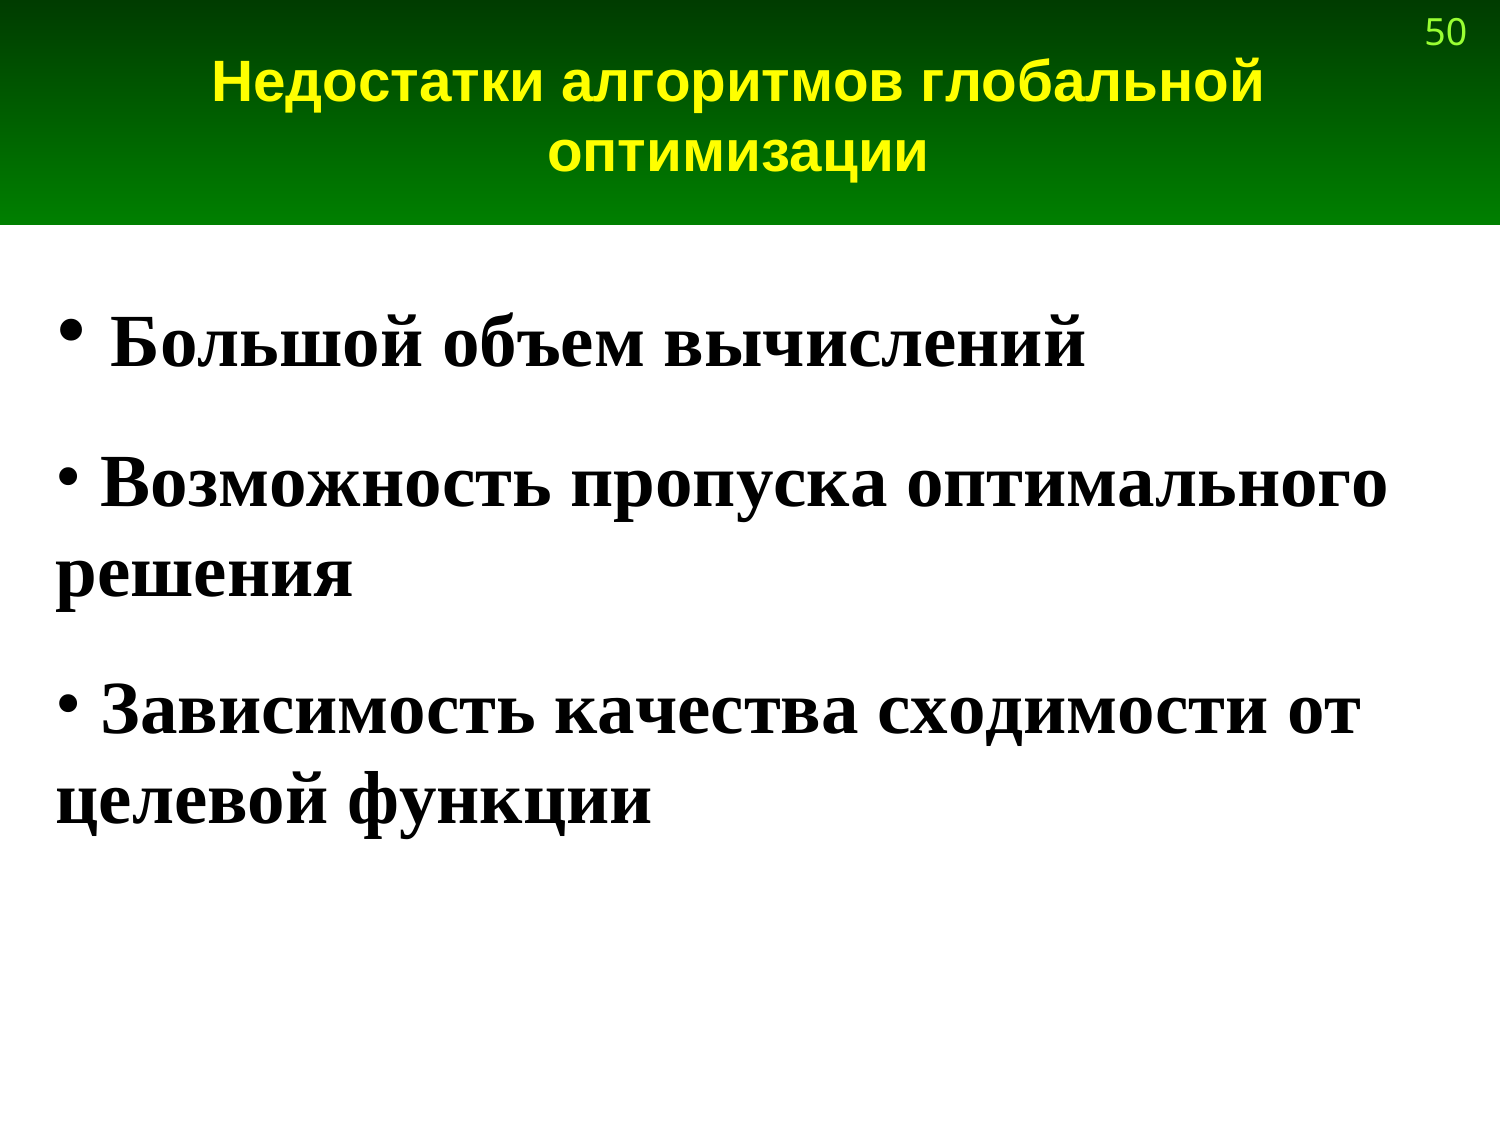

# Недостатки алгоритмов глобальной оптимизации
 Большой объем вычислений
 Возможность пропуска оптимального решения
 Зависимость качества сходимости от целевой функции